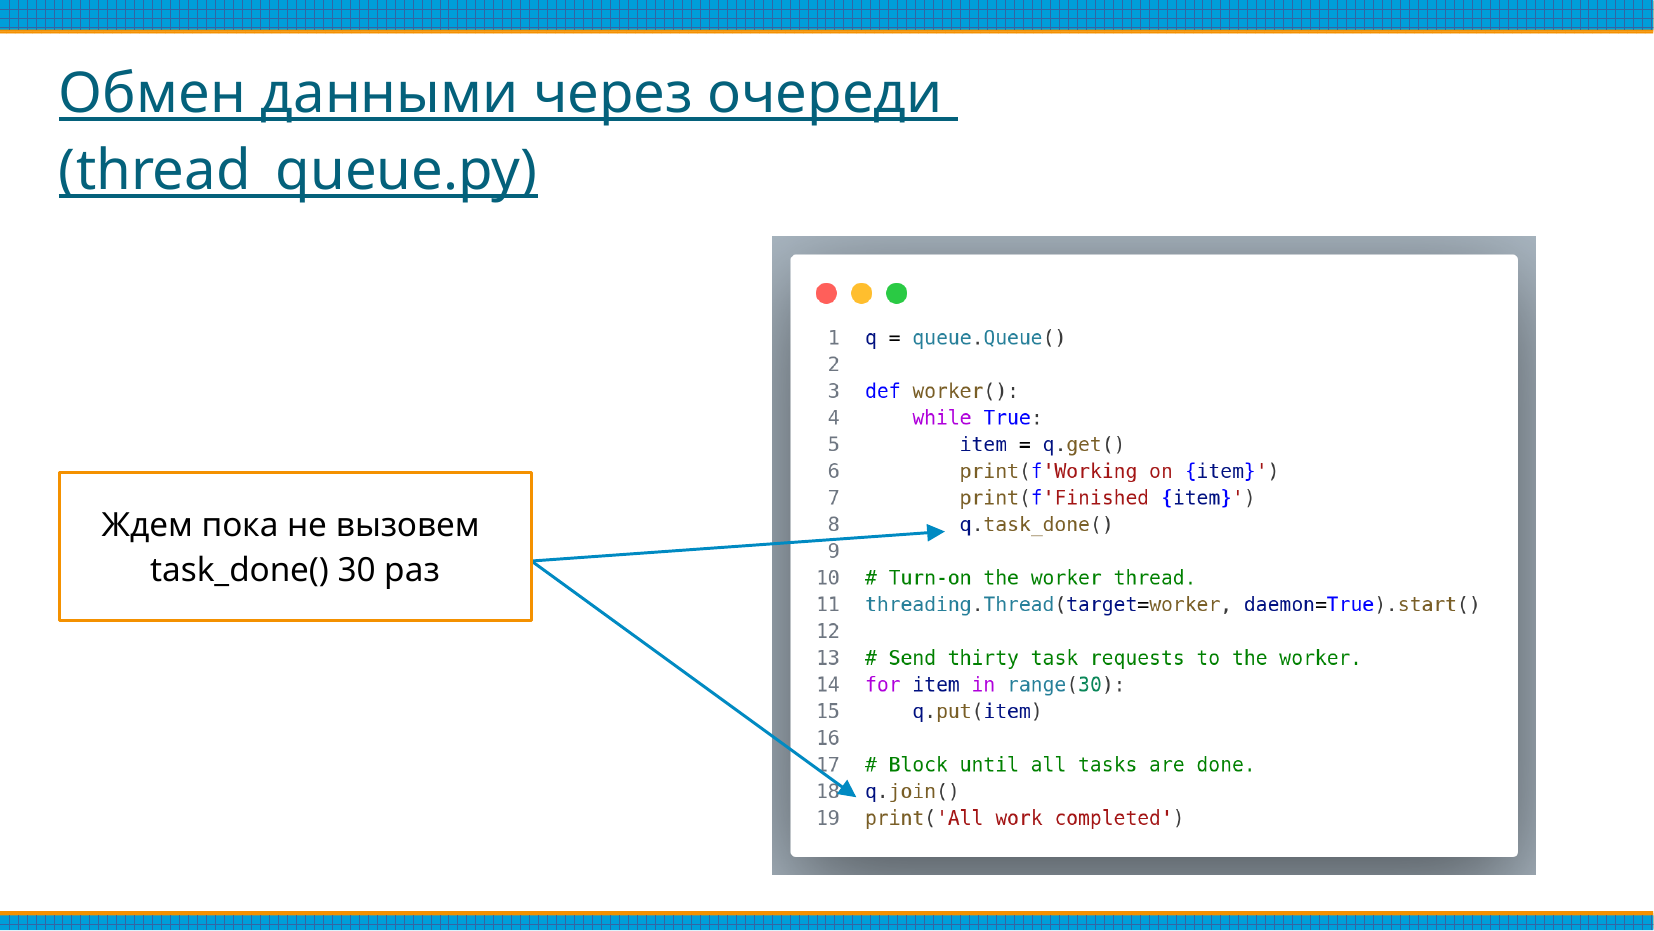

# Обмен данными через очереди (thread_queue.py)
Ждем пока не вызовем
task_done() 30 раз